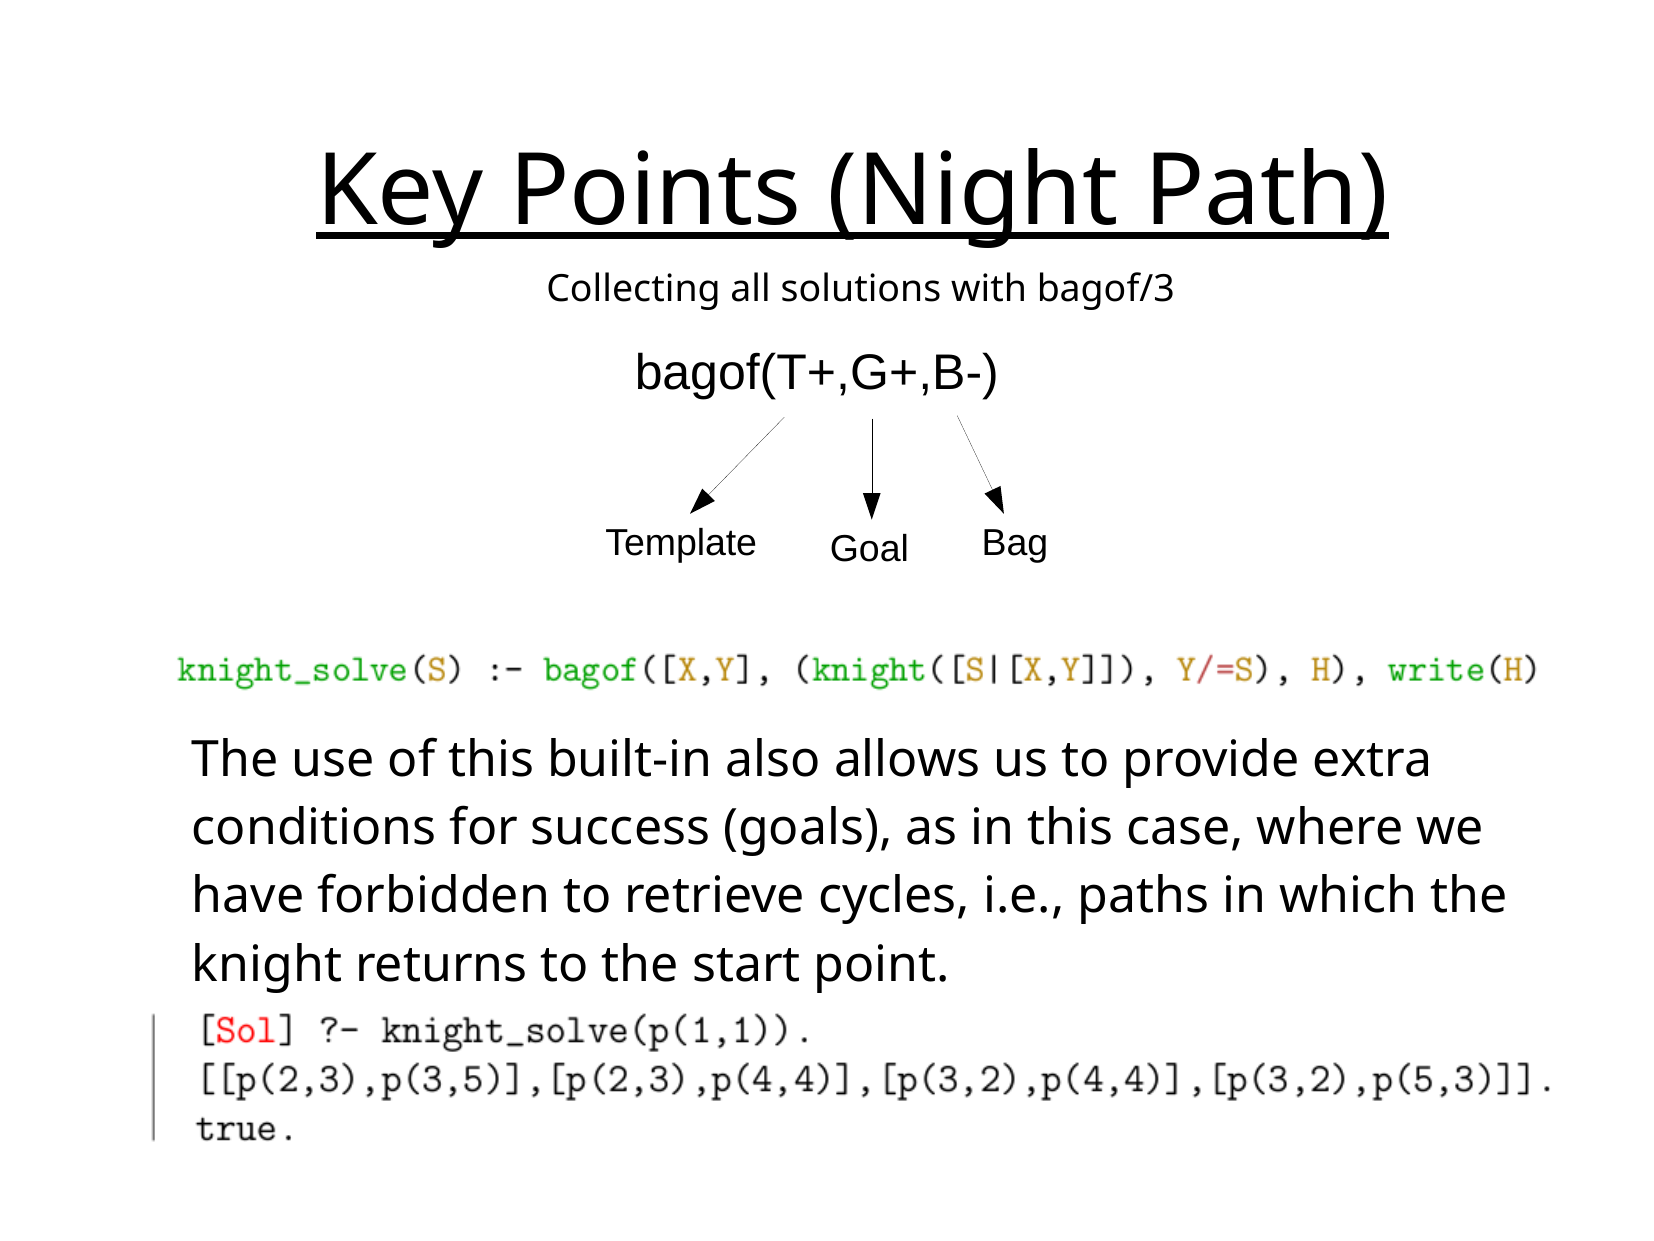

Key Points (Night Path)
Collecting all solutions with bagof/3
bagof(T+,G+,B-)
Template
Bag
Goal
The use of this built-in also allows us to provide extra conditions for success (goals), as in this case, where we have forbidden to retrieve cycles, i.e., paths in which the knight returns to the start point.